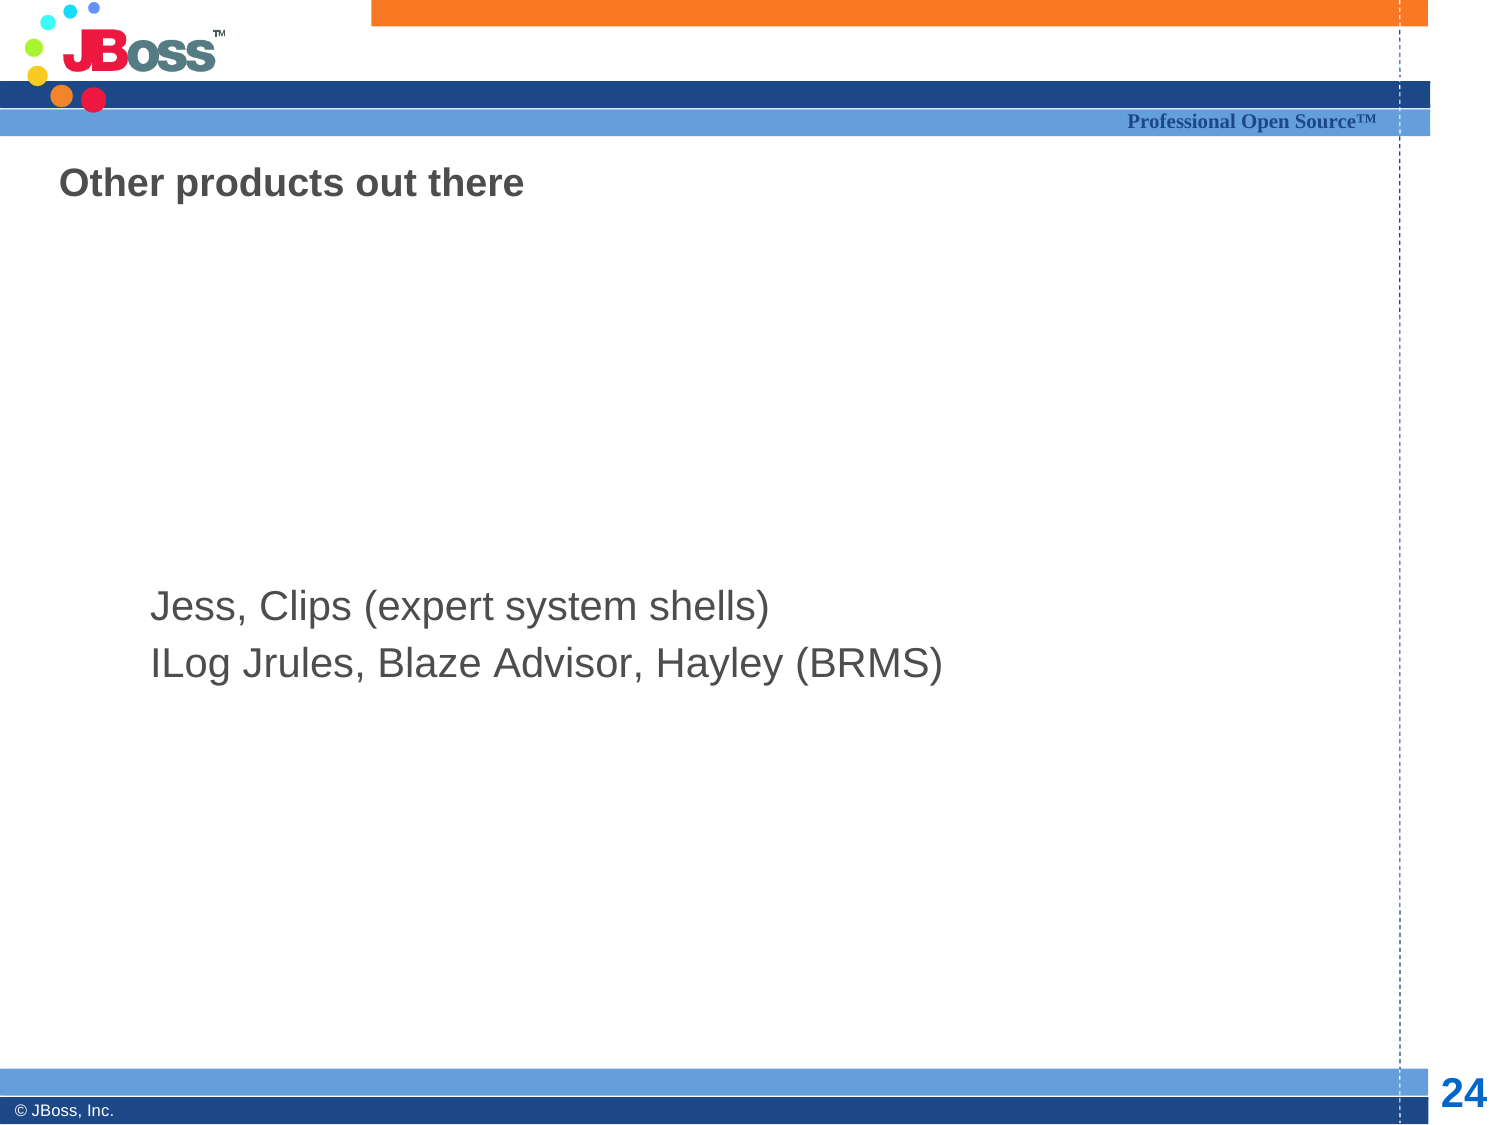

# Other products out there
Jess, Clips (expert system shells)
ILog Jrules, Blaze Advisor, Hayley (BRMS)